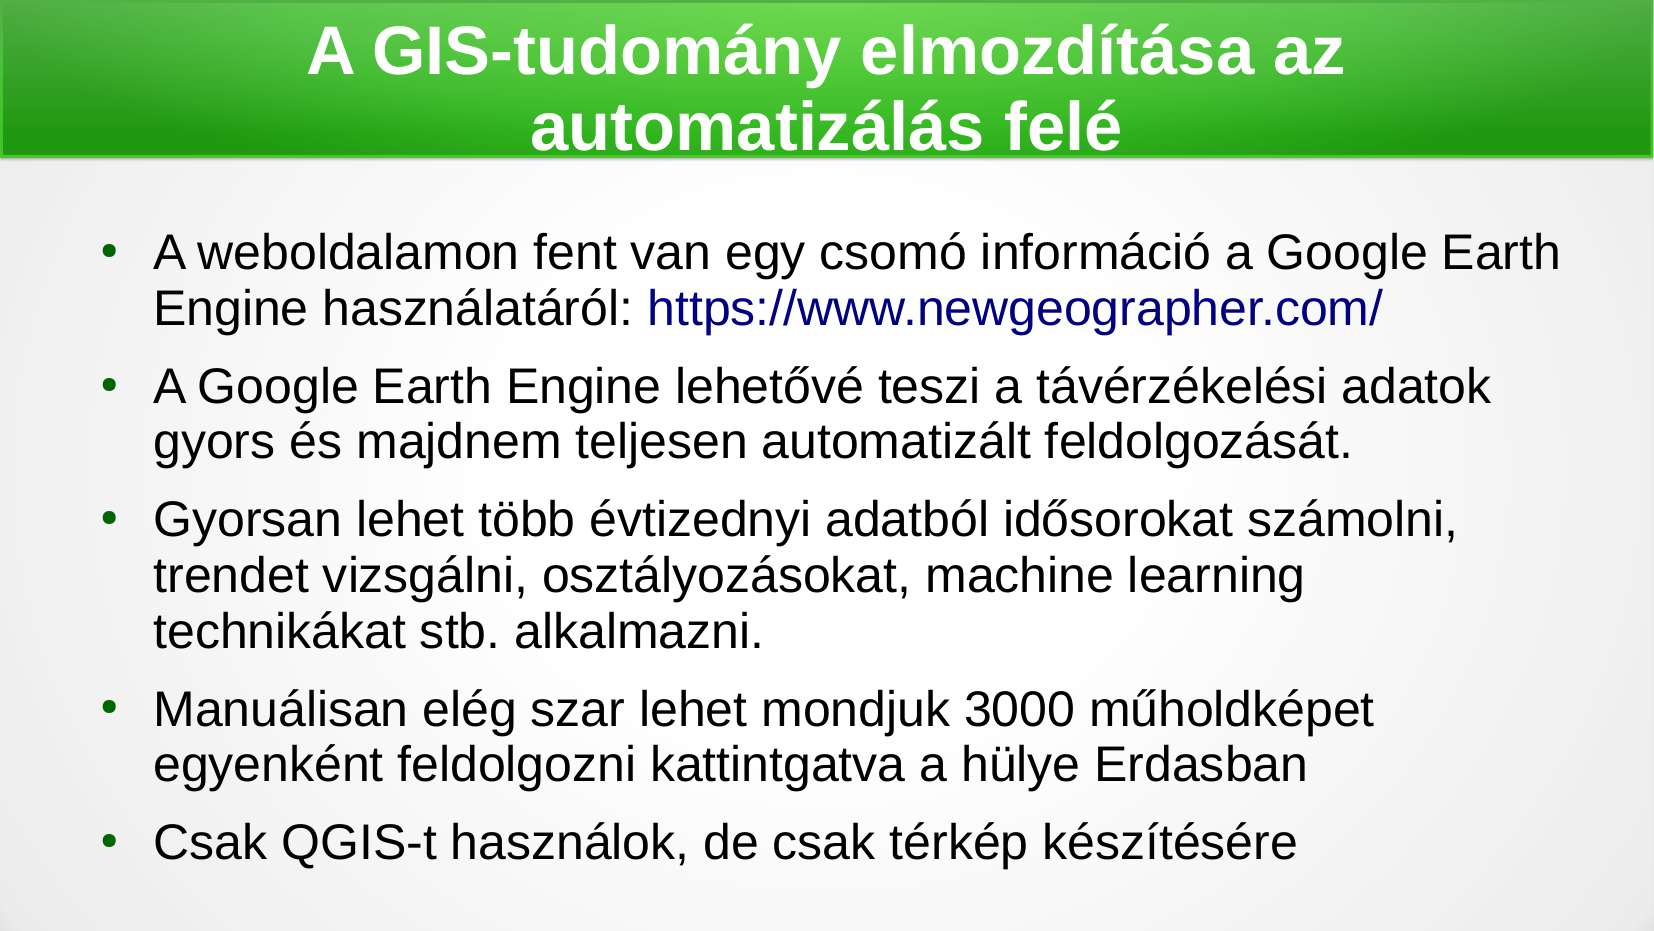

# A GIS-tudomány elmozdítása az automatizálás felé
A weboldalamon fent van egy csomó információ a Google Earth Engine használatáról: https://www.newgeographer.com/
A Google Earth Engine lehetővé teszi a távérzékelési adatok gyors és majdnem teljesen automatizált feldolgozását.
Gyorsan lehet több évtizednyi adatból idősorokat számolni, trendet vizsgálni, osztályozásokat, machine learning technikákat stb. alkalmazni.
Manuálisan elég szar lehet mondjuk 3000 műholdképet egyenként feldolgozni kattintgatva a hülye Erdasban
Csak QGIS-t használok, de csak térkép készítésére